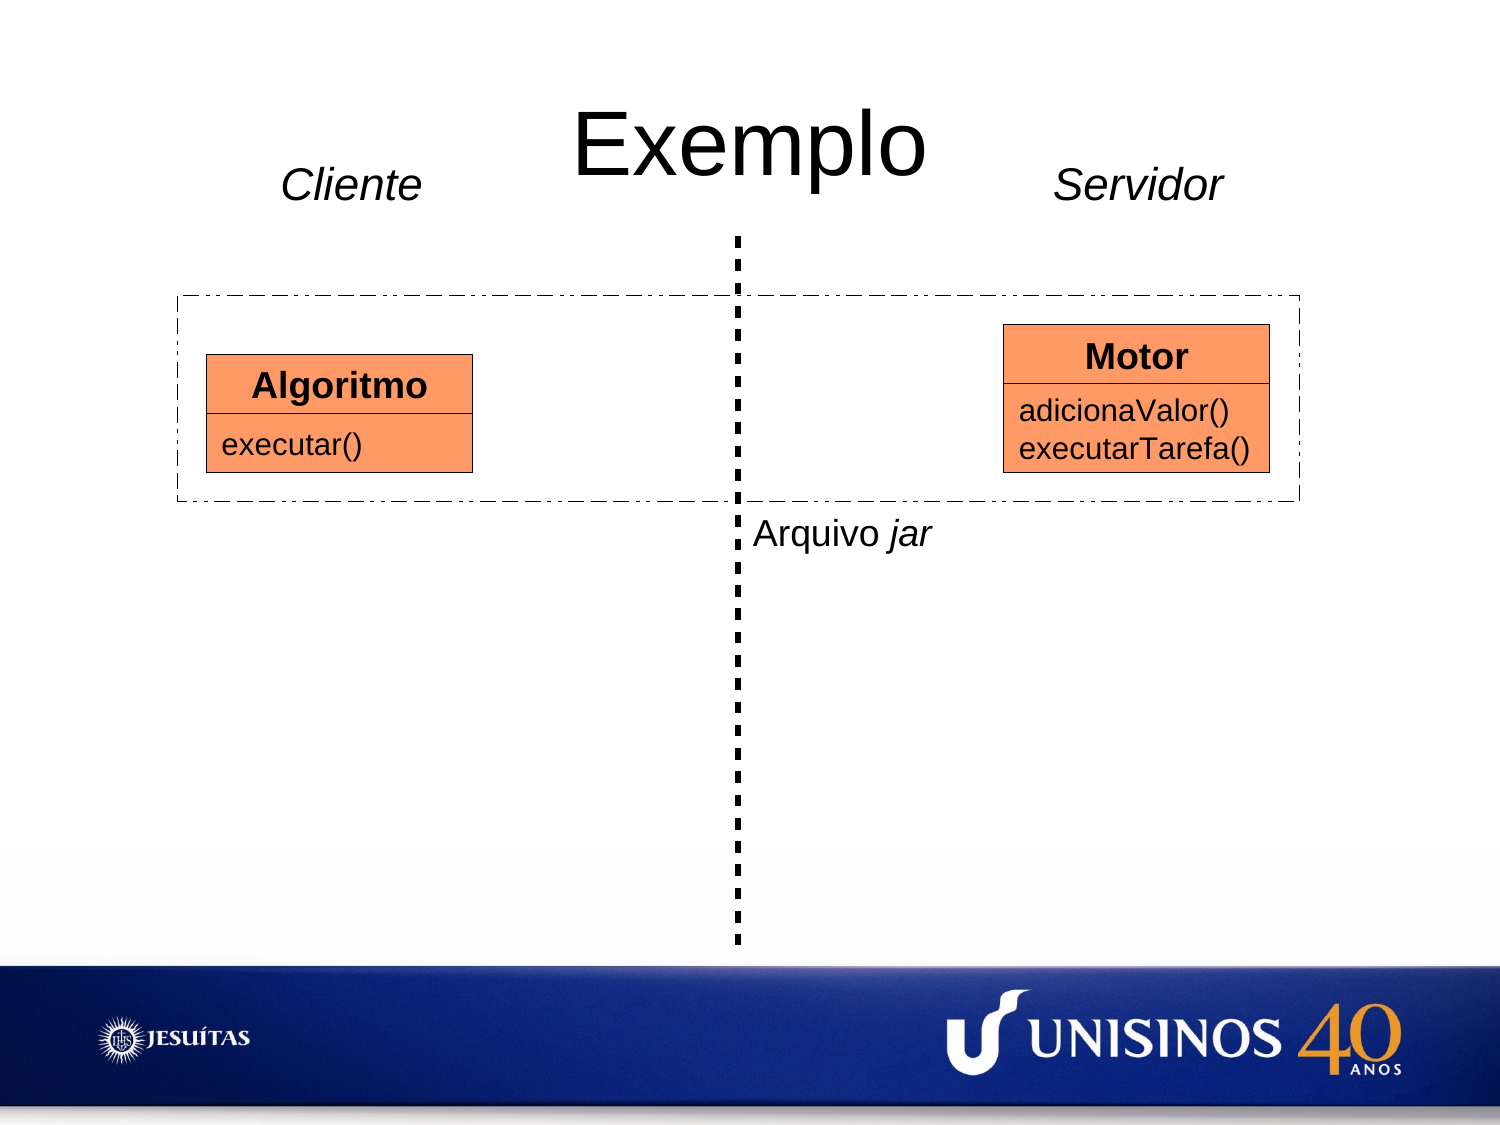

# Exemplo
Cliente
Servidor
Motor
Algoritmo
adicionaValor()
executarTarefa()
executar()
Arquivo jar
10